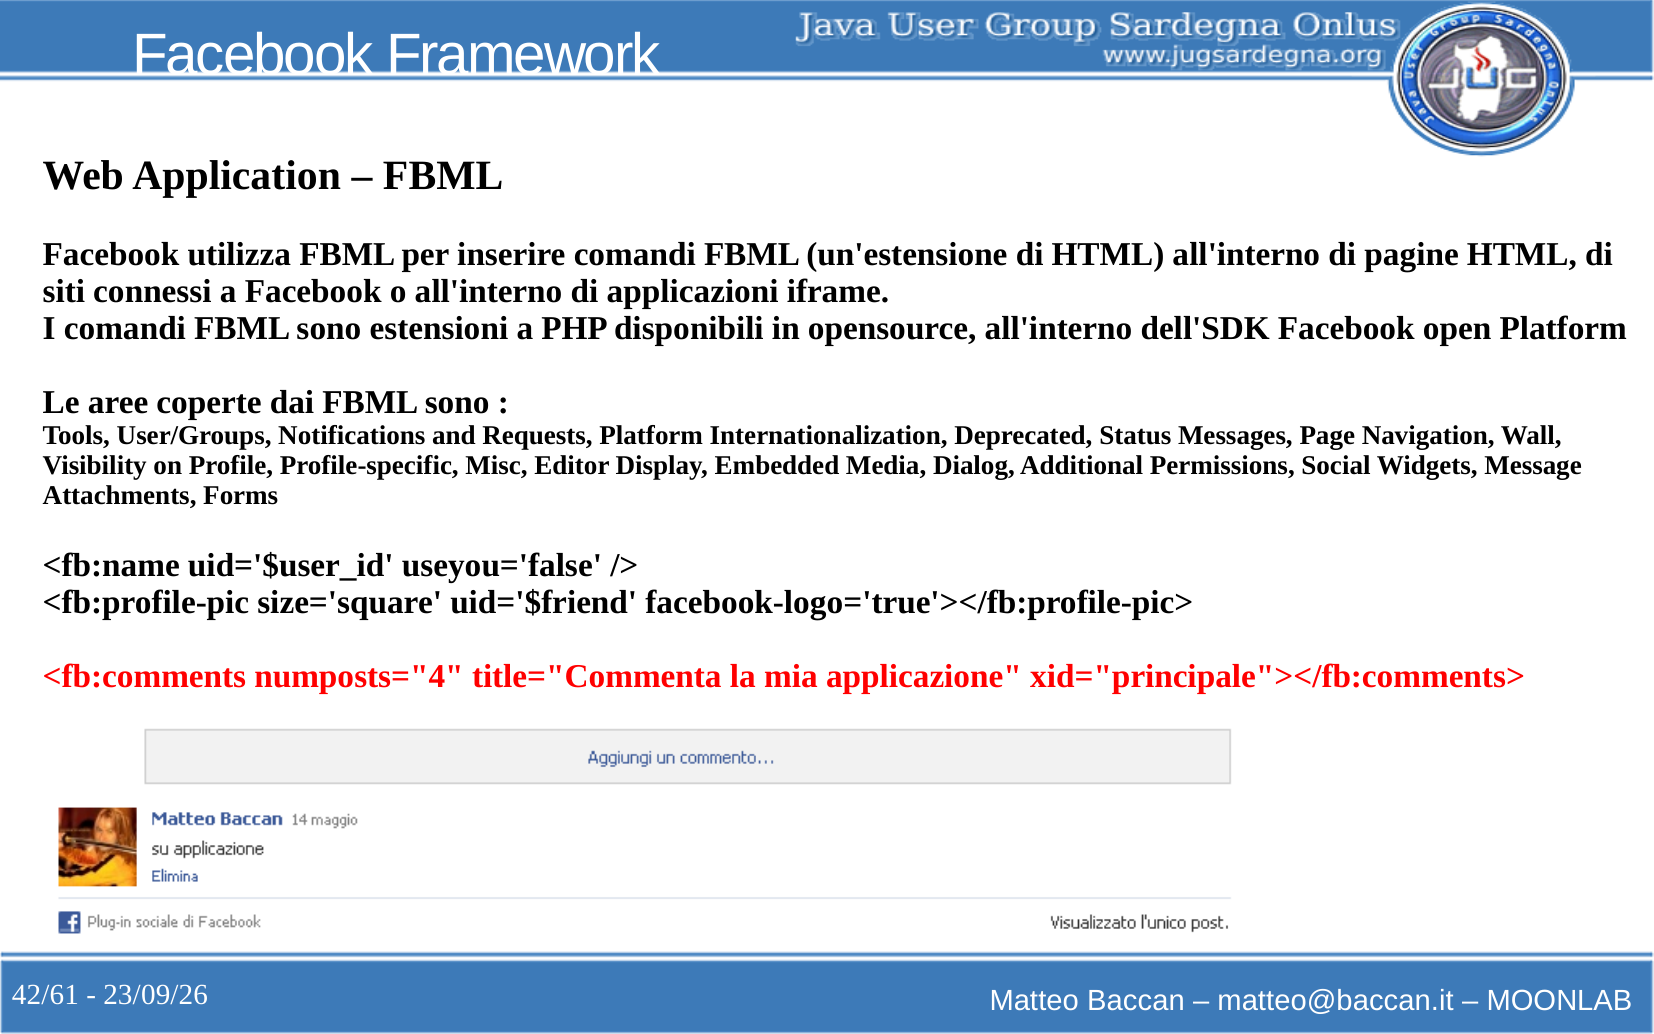

# Facebook Framework
Web Application – FBML
Facebook utilizza FBML per inserire comandi FBML (un'estensione di HTML) all'interno di pagine HTML, di siti connessi a Facebook o all'interno di applicazioni iframe.
I comandi FBML sono estensioni a PHP disponibili in opensource, all'interno dell'SDK Facebook open Platform
Le aree coperte dai FBML sono :
Tools, User/Groups, Notifications and Requests, Platform Internationalization, Deprecated, Status Messages, Page Navigation, Wall, Visibility on Profile, Profile-specific, Misc, Editor Display, Embedded Media, Dialog, Additional Permissions, Social Widgets, Message Attachments, Forms
<fb:name uid='$user_id' useyou='false' />
<fb:profile-pic size='square' uid='$friend' facebook-logo='true'></fb:profile-pic>
<fb:comments numposts="4" title="Commenta la mia applicazione" xid="principale"></fb:comments>
42